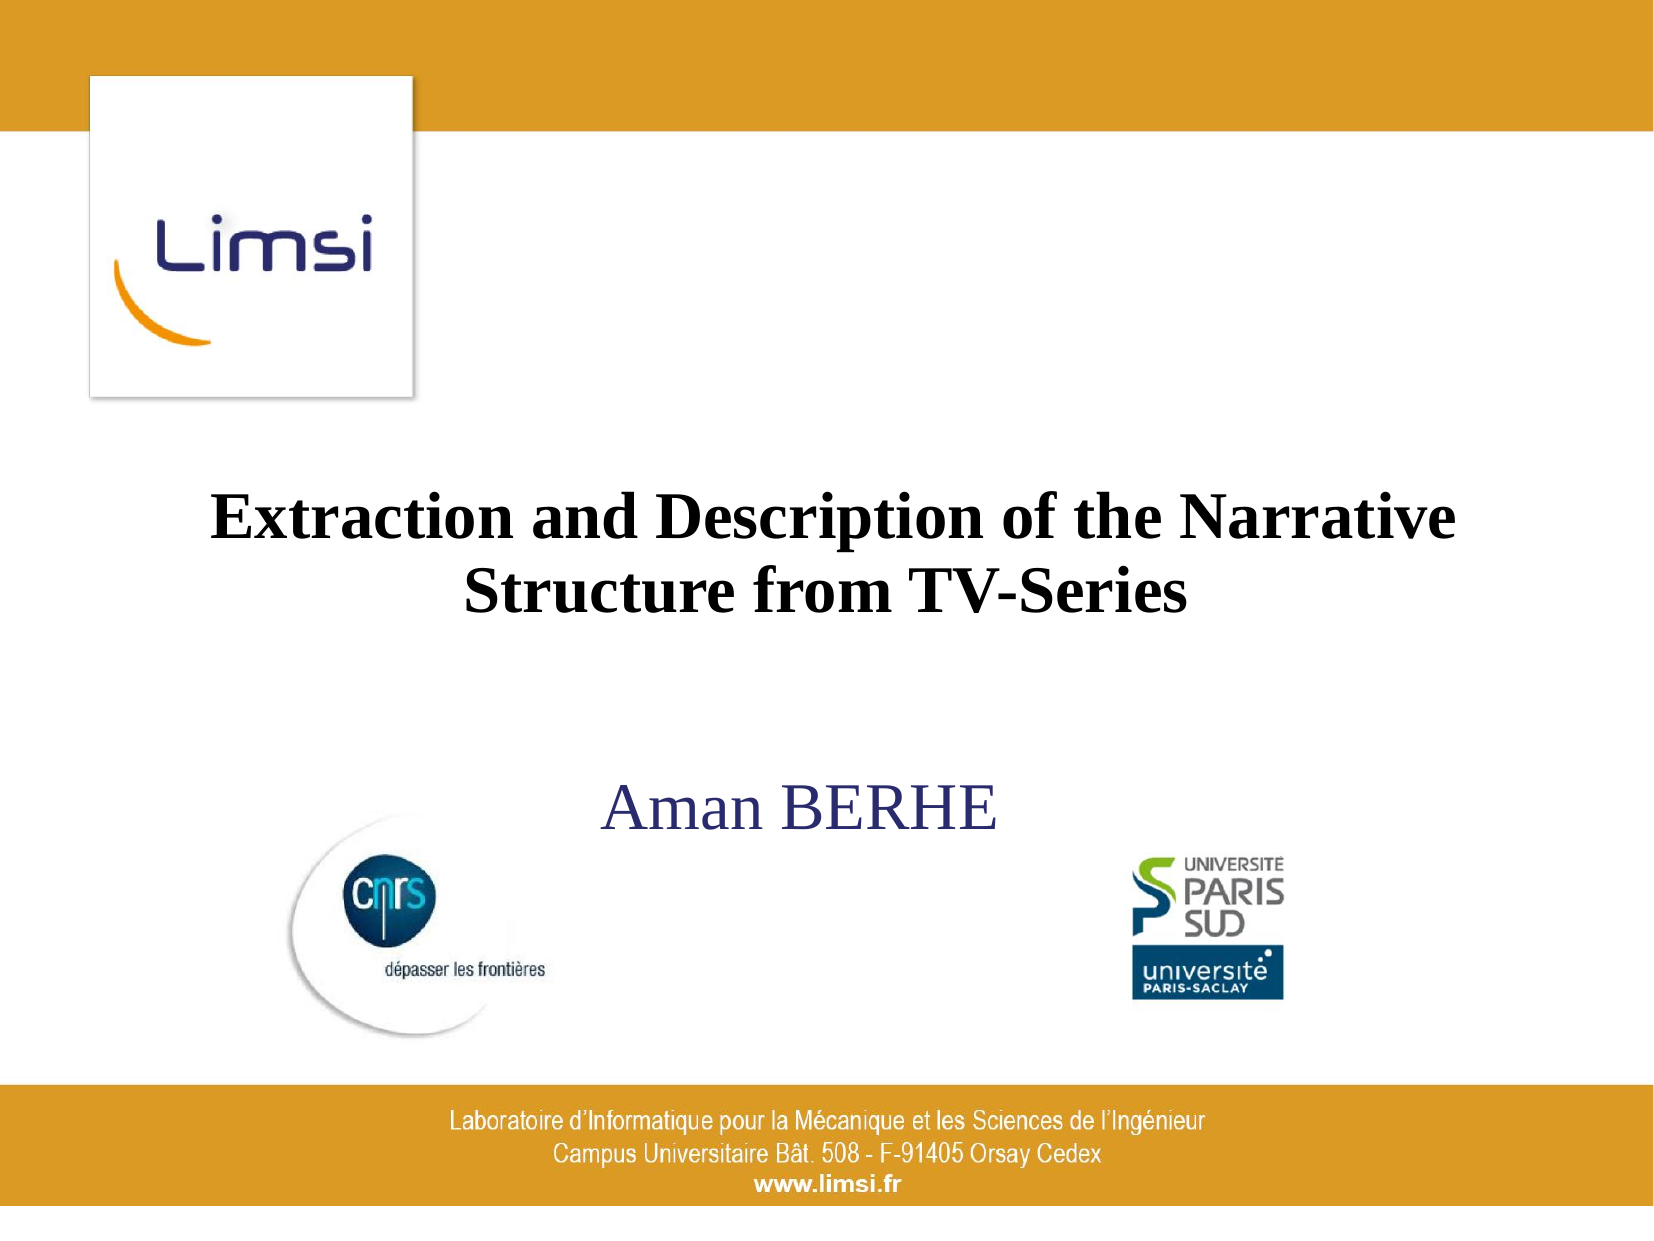

Extraction and Description of the Narrative Structure from TV-Series
Aman BERHE